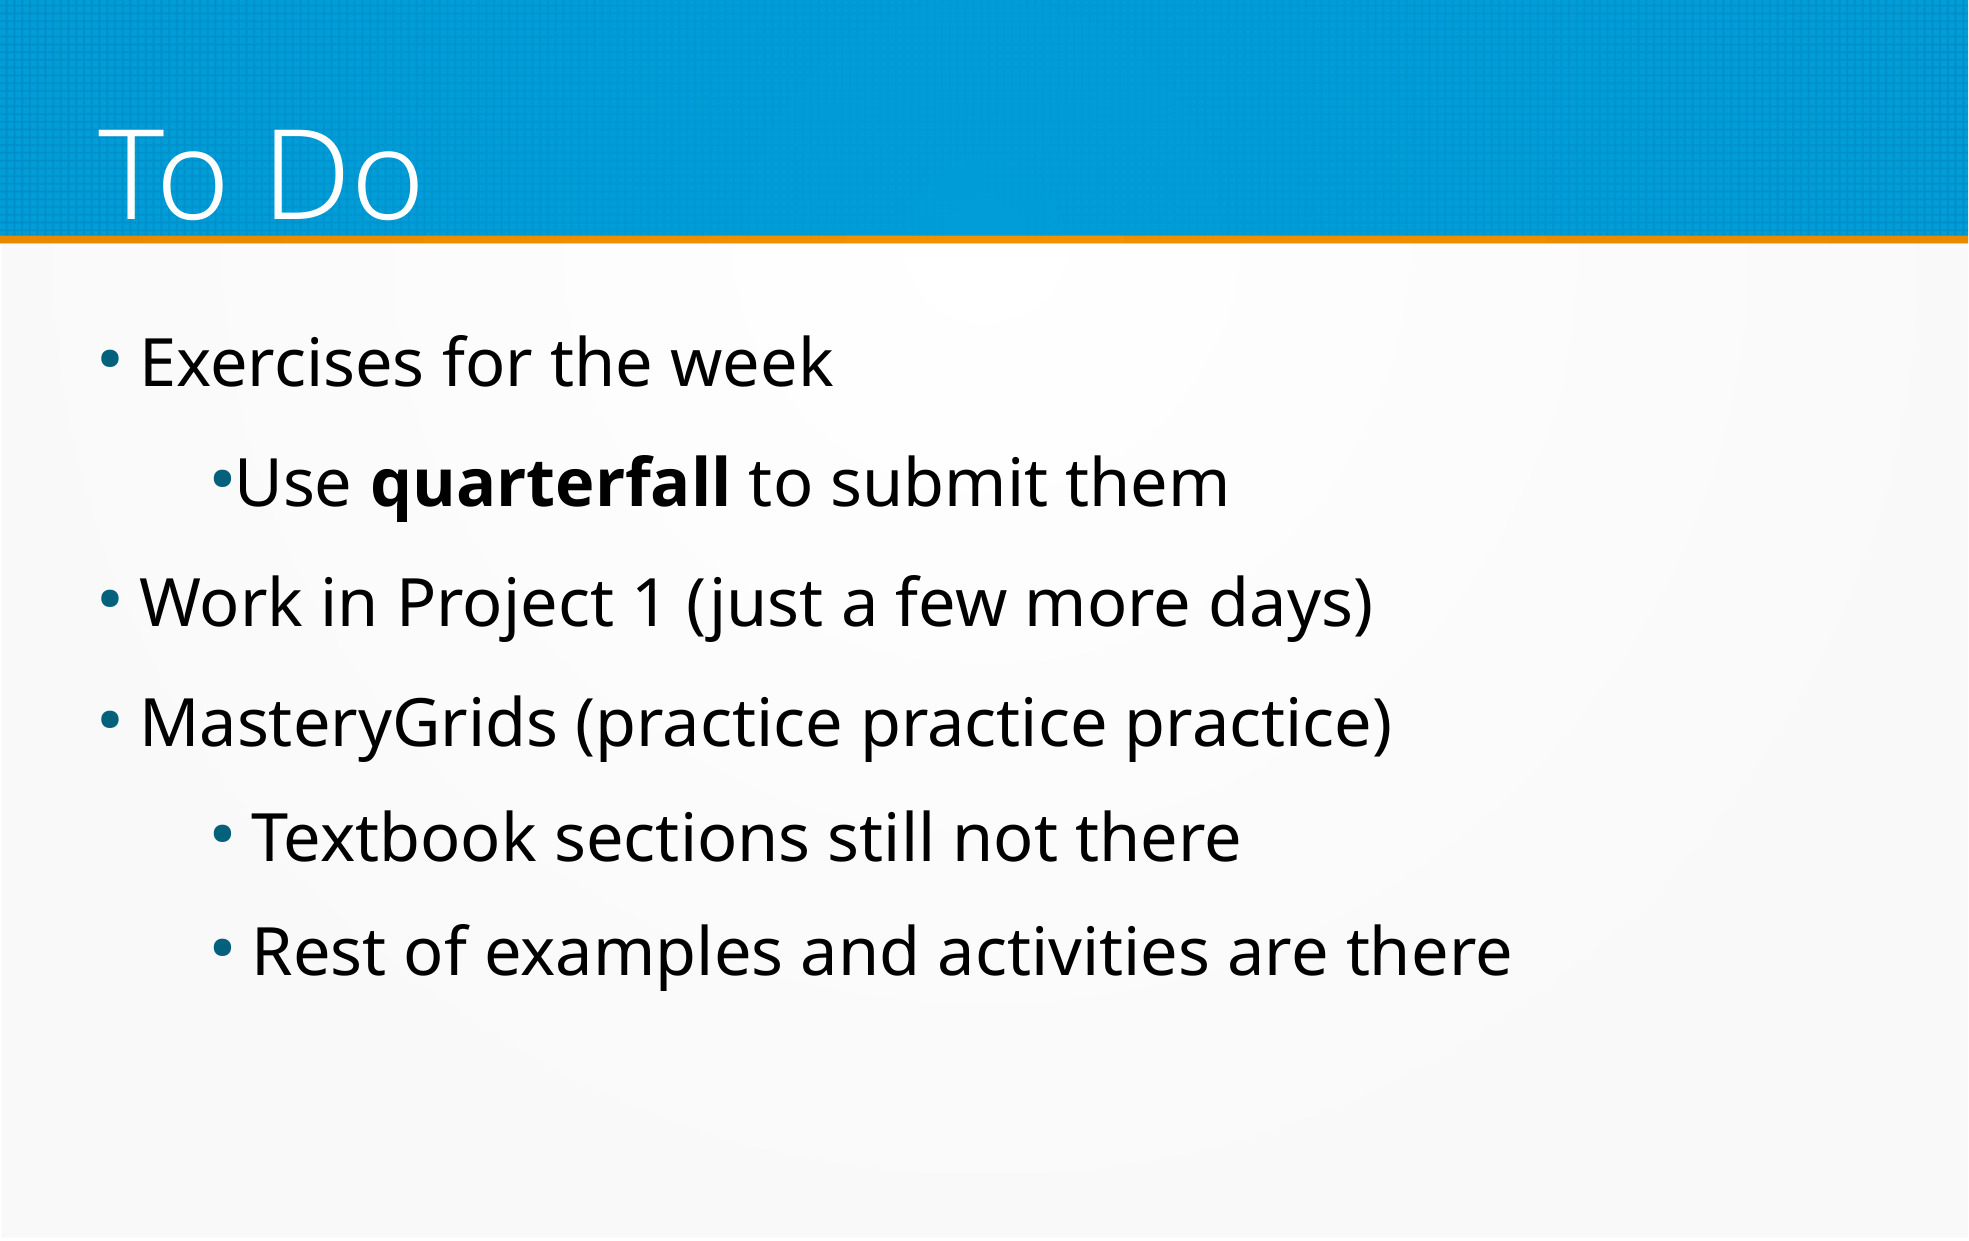

# To Do
 Exercises for the week
Use quarterfall to submit them
 Work in Project 1 (just a few more days)
 MasteryGrids (practice practice practice)
 Textbook sections still not there
 Rest of examples and activities are there